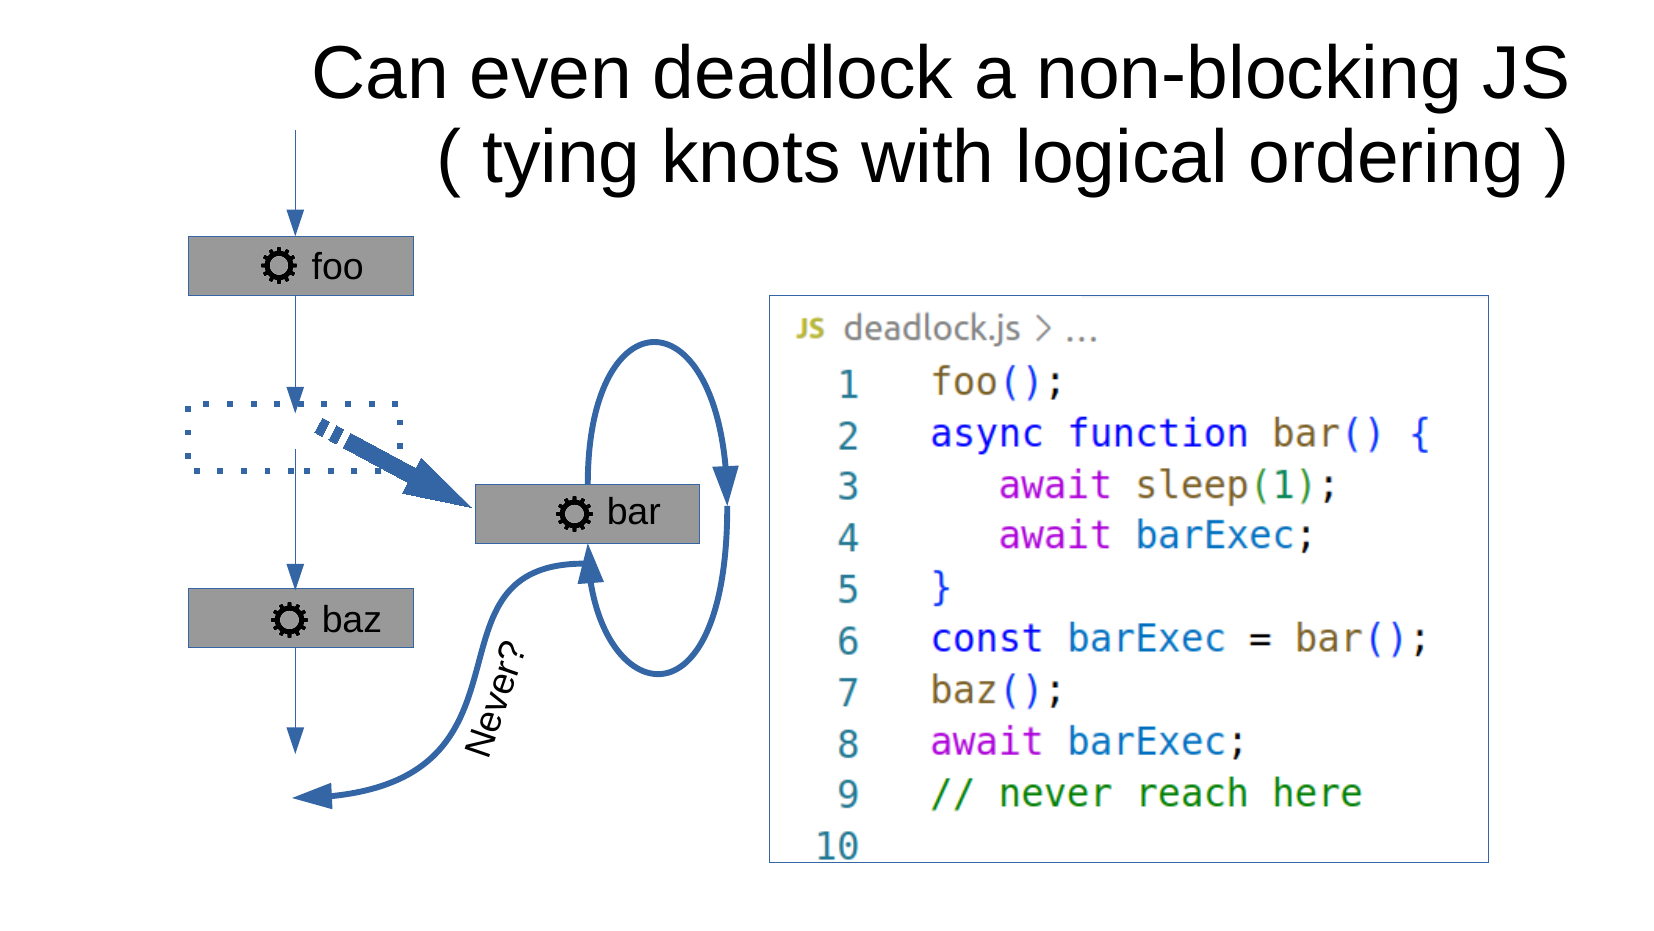

# Can even deadlock a non-blocking JS ( tying knots with logical ordering )
foo
bar
baz
Never?